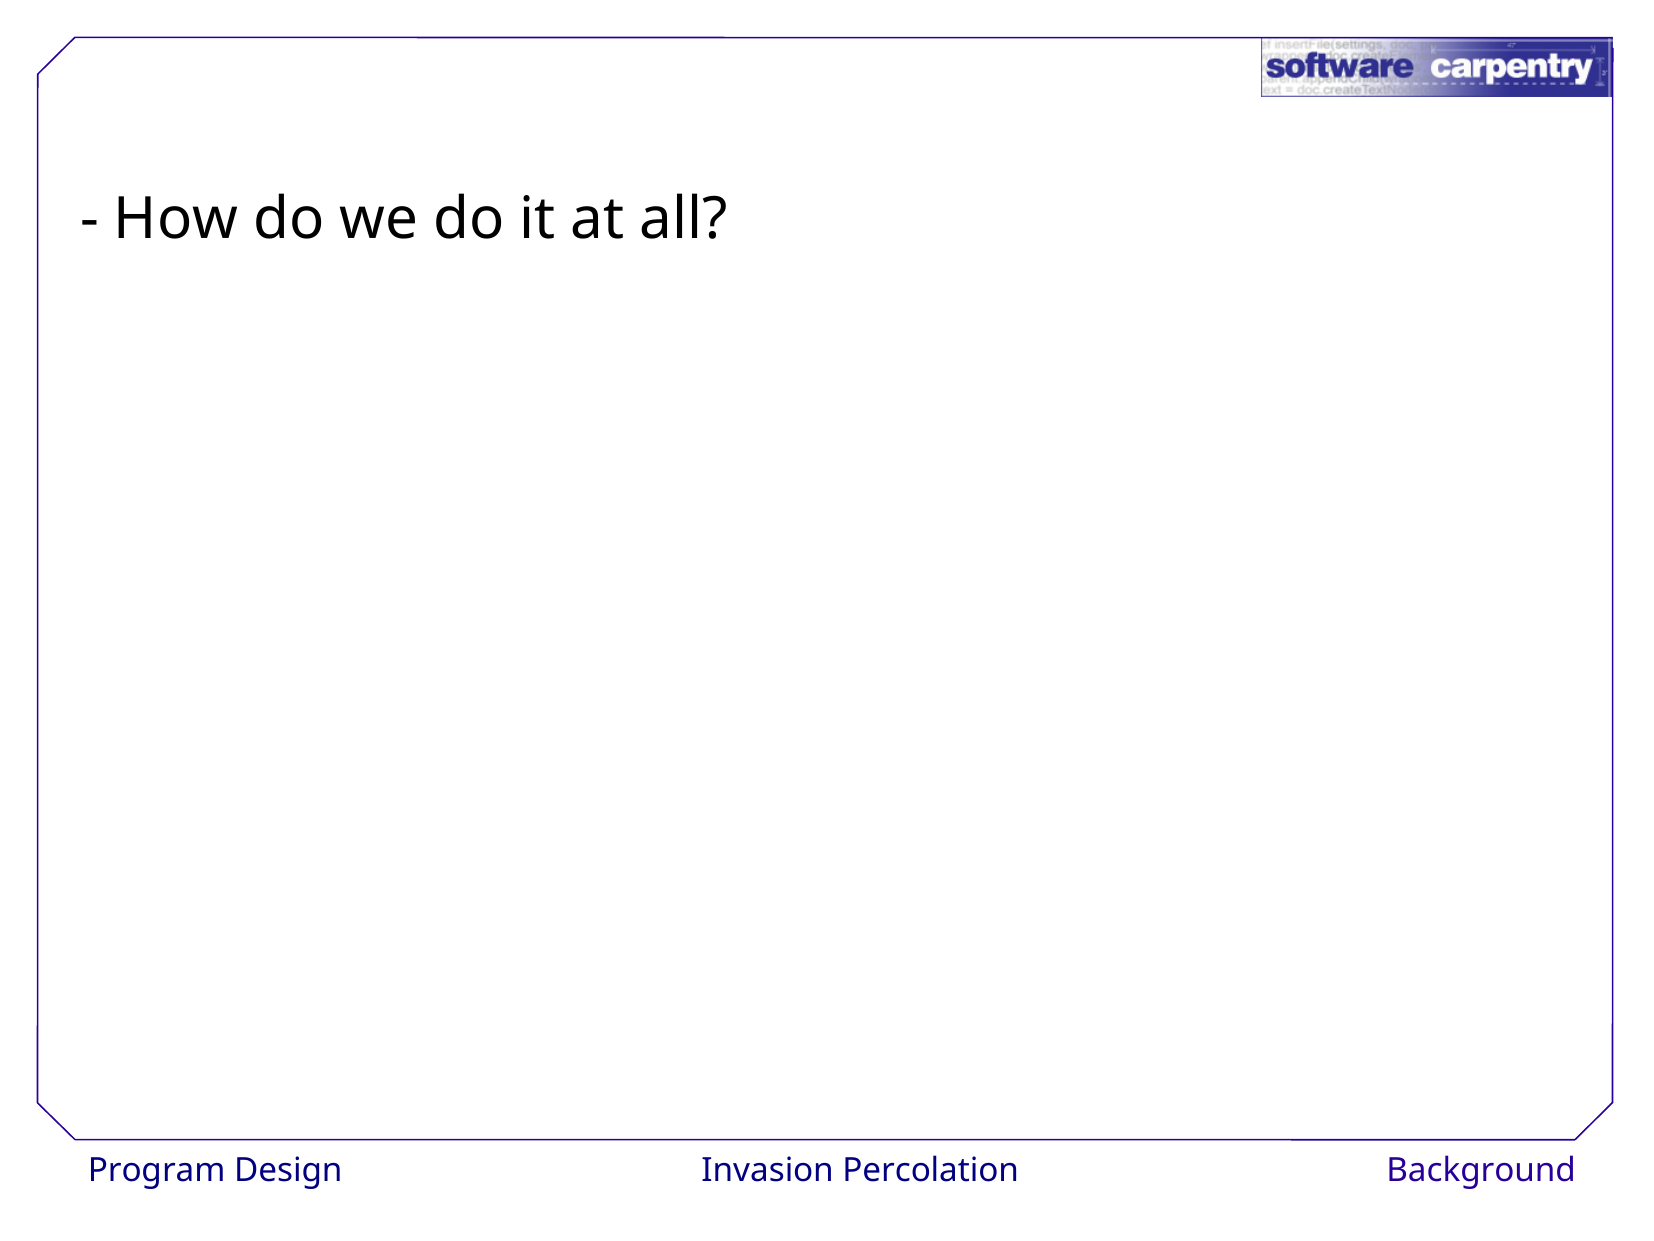

- How do we do it at all?